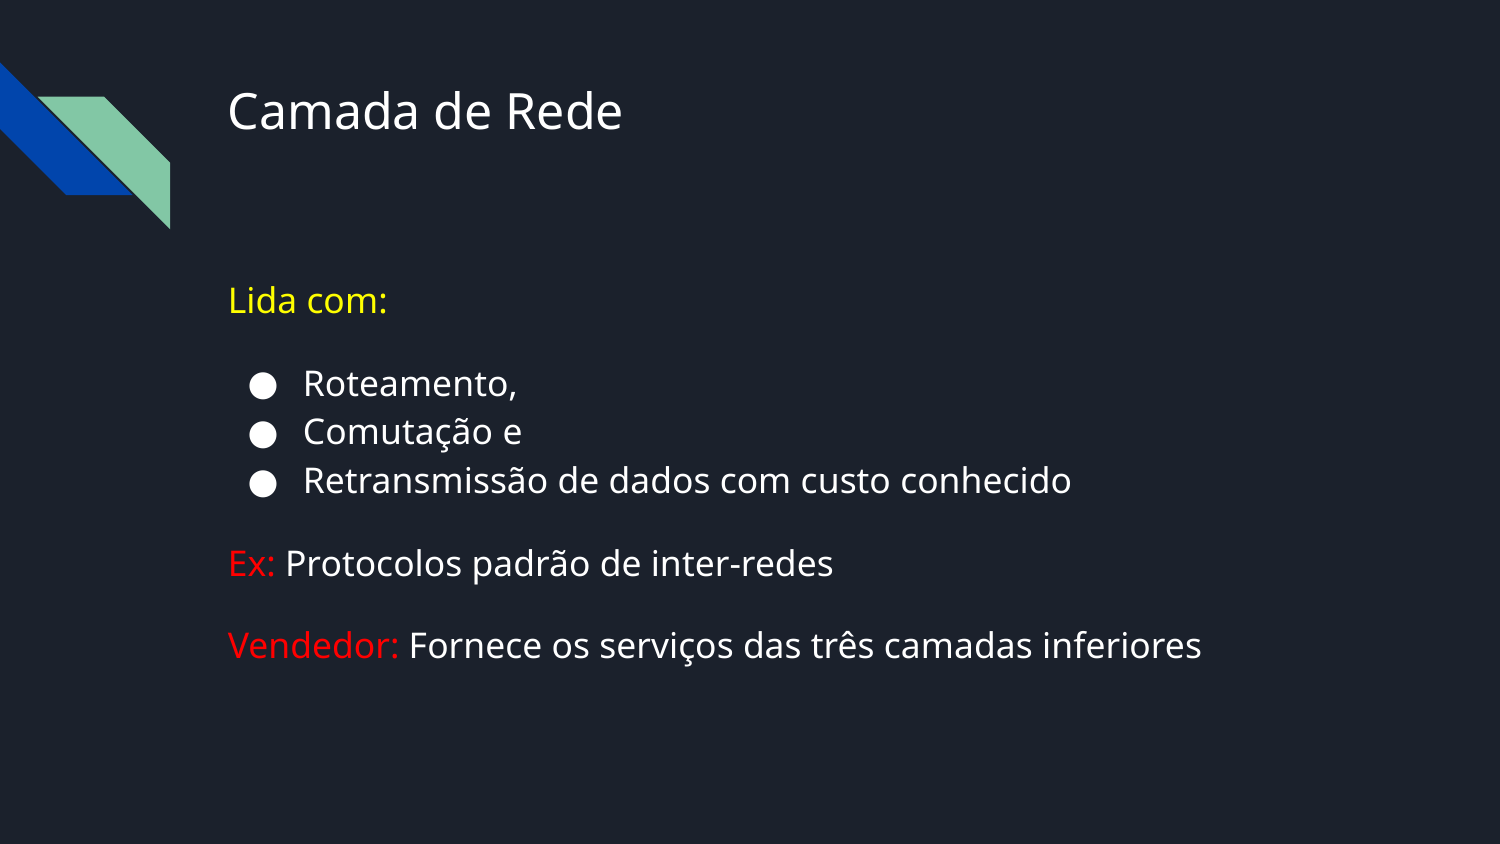

# Camada de Rede
Lida com:
Roteamento,
Comutação e
Retransmissão de dados com custo conhecido
Ex: Protocolos padrão de inter-redes
Vendedor: Fornece os serviços das três camadas inferiores